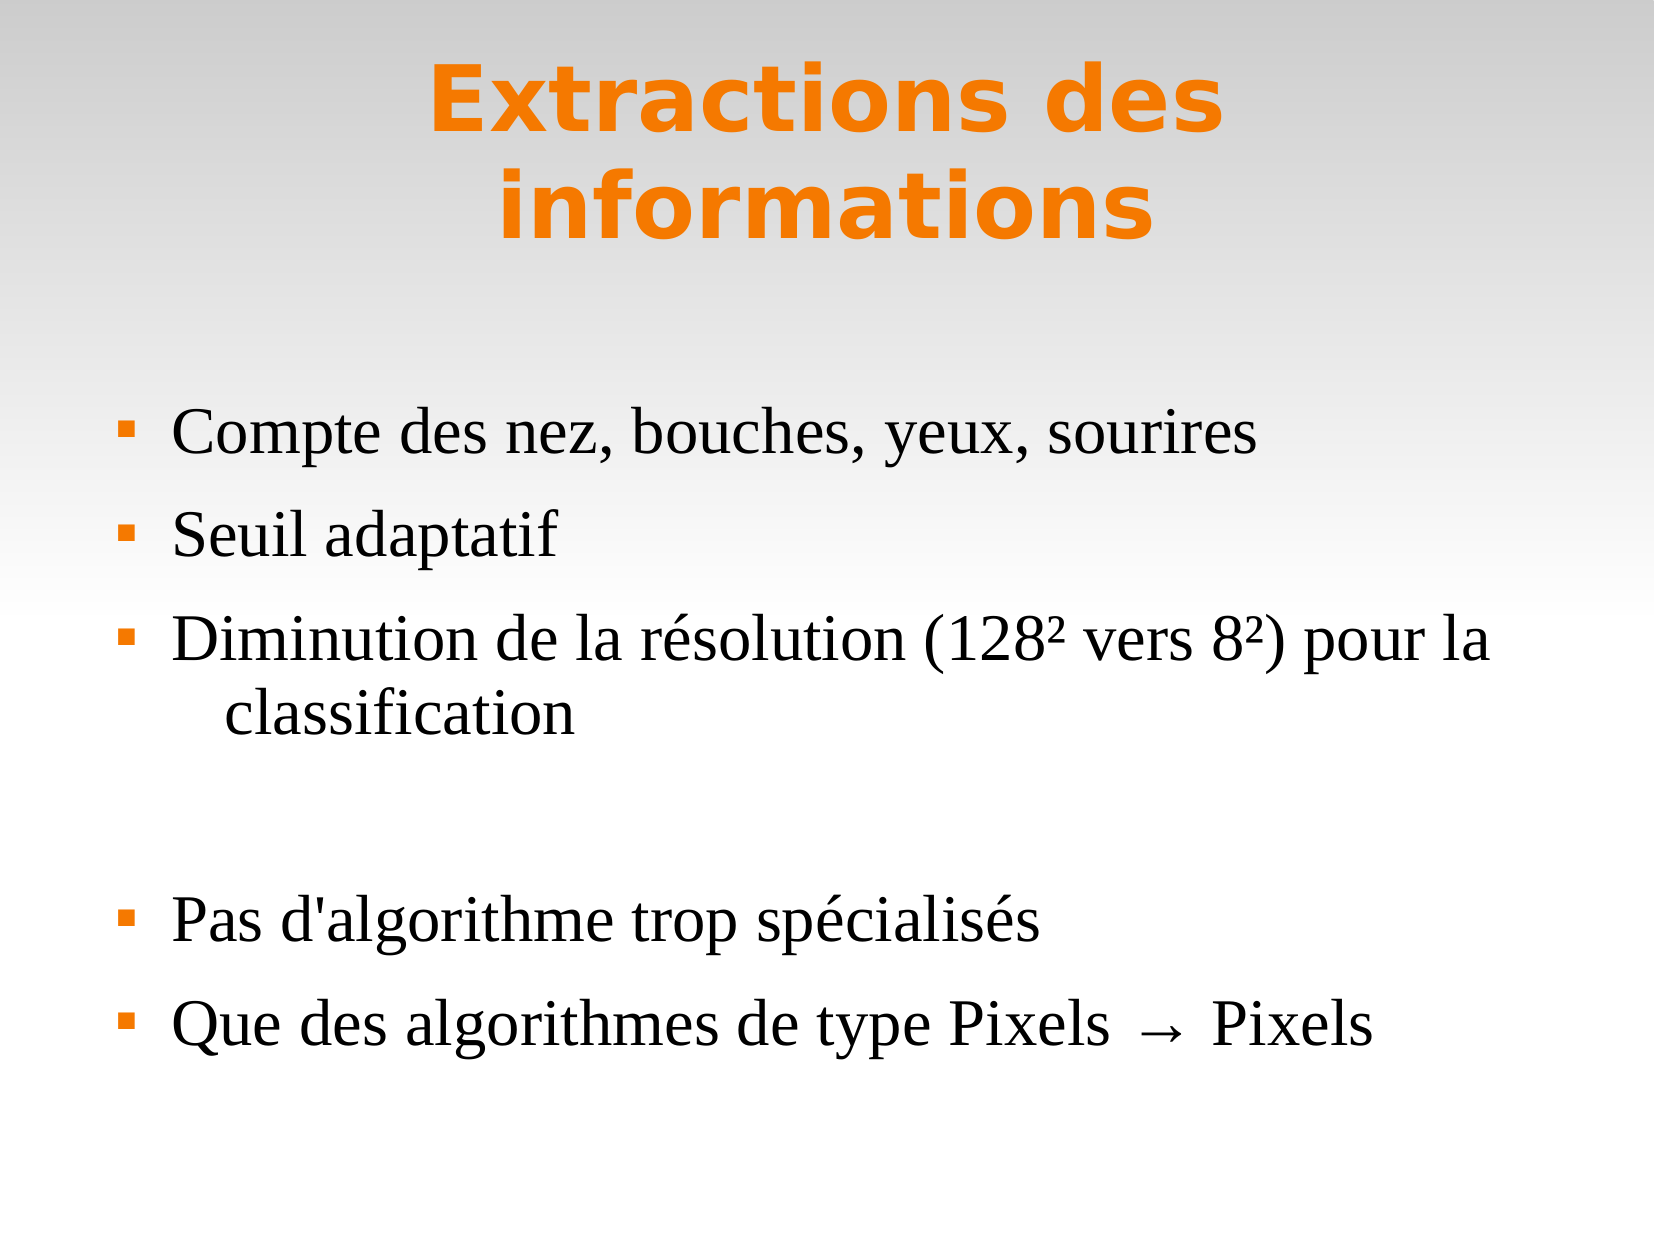

# Extractions des informations
Compte des nez, bouches, yeux, sourires
Seuil adaptatif
Diminution de la résolution (128² vers 8²) pour la classification
Pas d'algorithme trop spécialisés
Que des algorithmes de type Pixels → Pixels